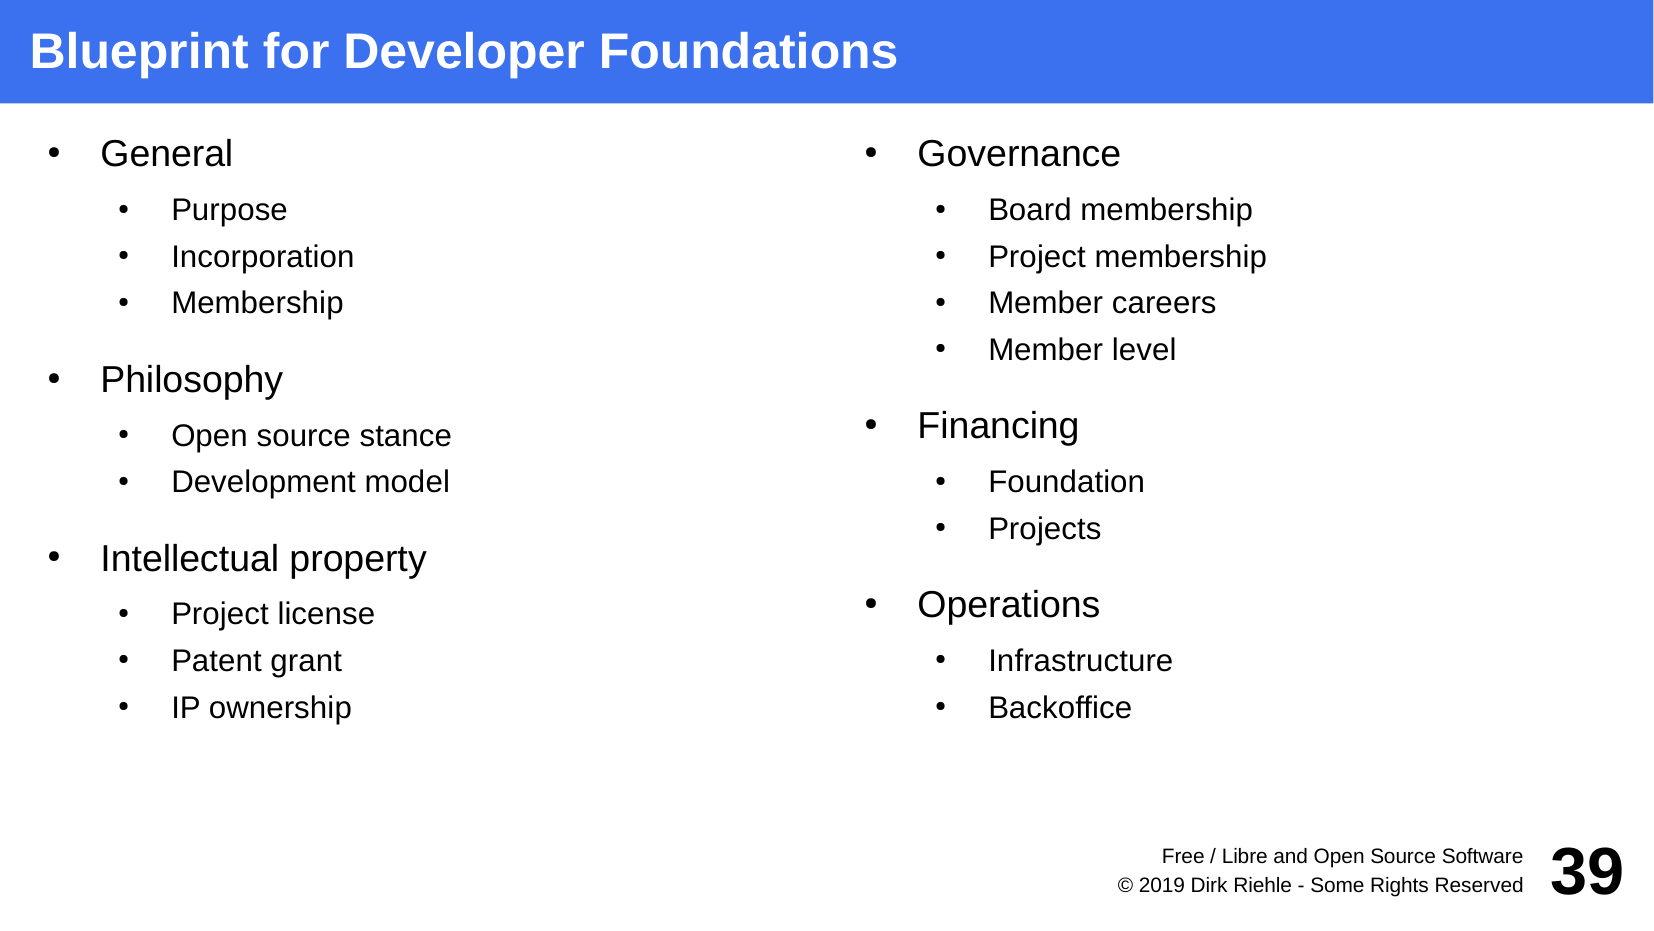

# Blueprint for Developer Foundations
General
Purpose
Incorporation
Membership
Philosophy
Open source stance
Development model
Intellectual property
Project license
Patent grant
IP ownership
Governance
Board membership
Project membership
Member careers
Member level
Financing
Foundation
Projects
Operations
Infrastructure
Backoffice
Free / Libre and Open Source Software
39
© 2019 Dirk Riehle - Some Rights Reserved